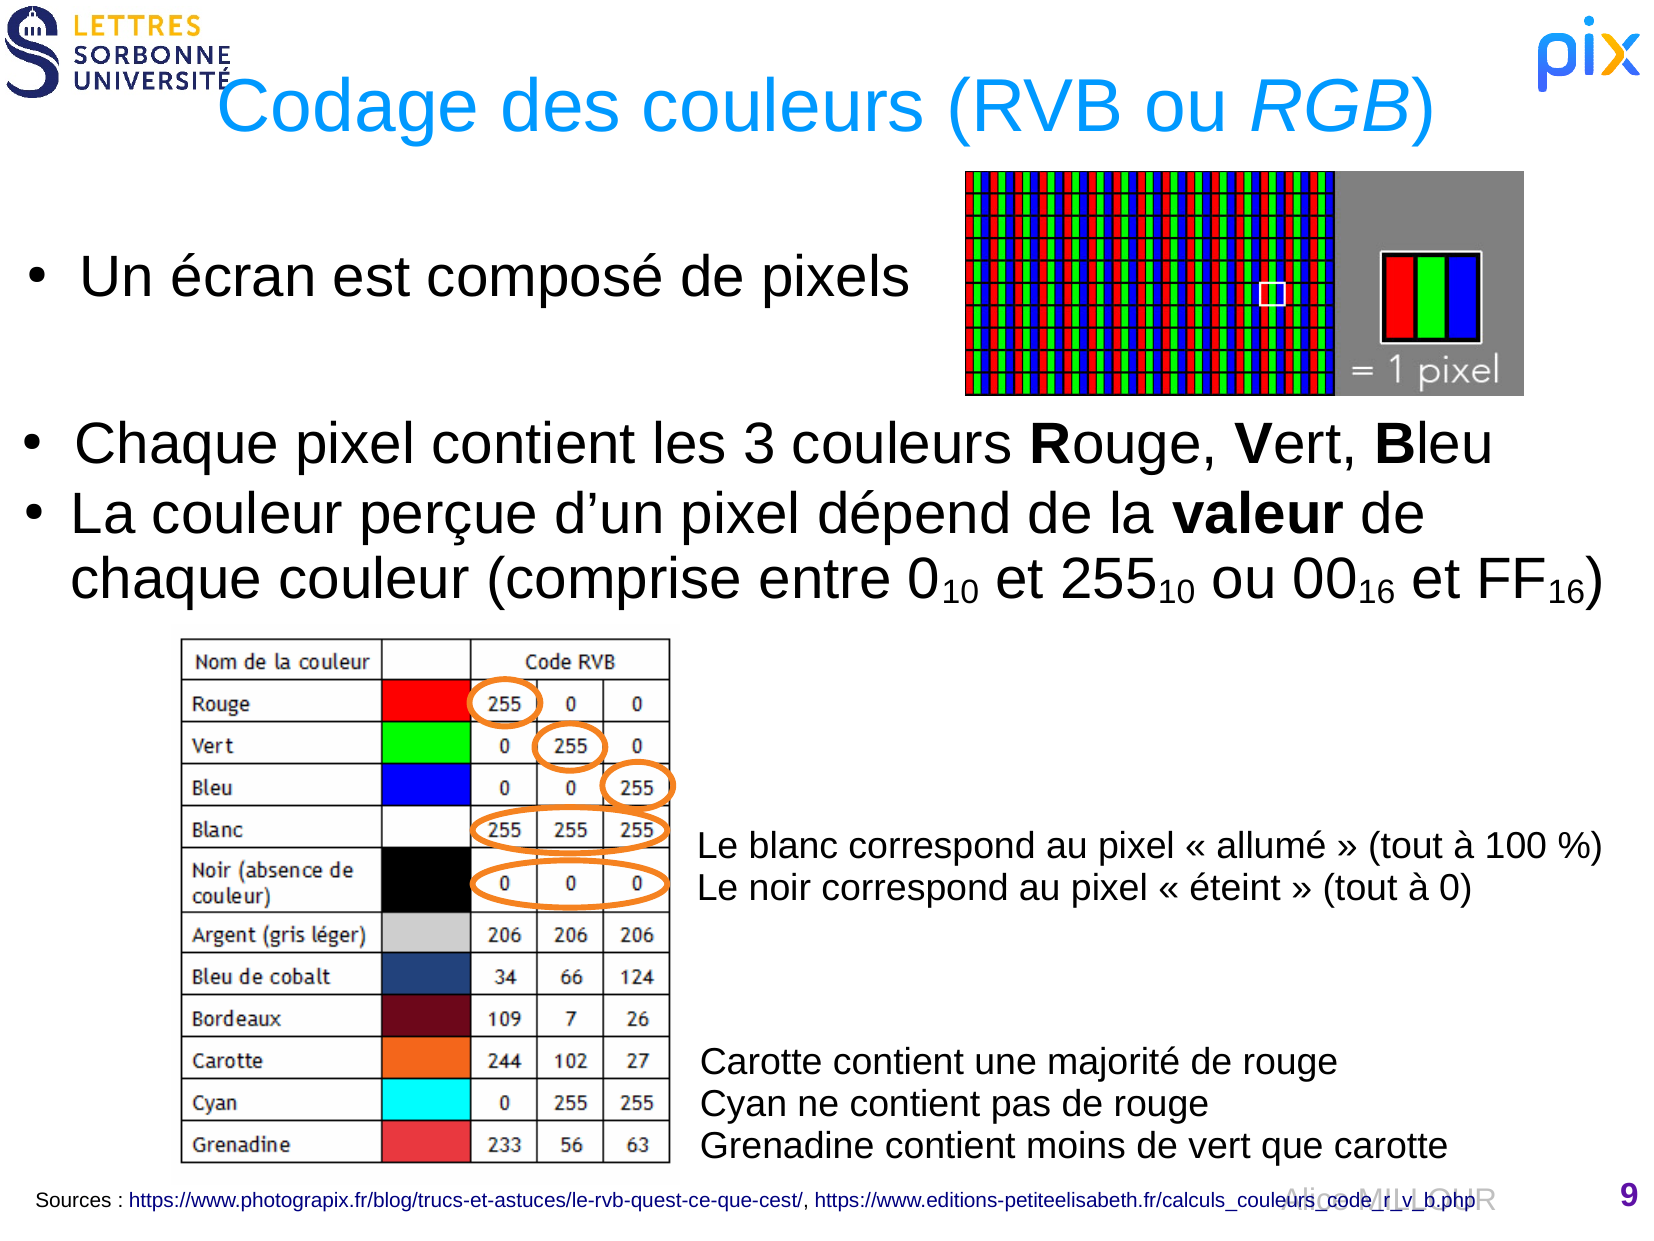

# Codage des couleurs (RVB ou RGB)
Un écran est composé de pixels
Chaque pixel contient les 3 couleurs Rouge, Vert, Bleu
La couleur perçue d’un pixel dépend de la valeur de chaque couleur (comprise entre 010 et 25510 ou 0016 et FF16)
Le blanc correspond au pixel « allumé » (tout à 100 %)
Le noir correspond au pixel « éteint » (tout à 0)
Carotte contient une majorité de rouge
Cyan ne contient pas de rouge
Grenadine contient moins de vert que carotte
Sources : https://www.photograpix.fr/blog/trucs-et-astuces/le-rvb-quest-ce-que-cest/, https://www.editions-petiteelisabeth.fr/calculs_couleurs_code_r_v_b.php